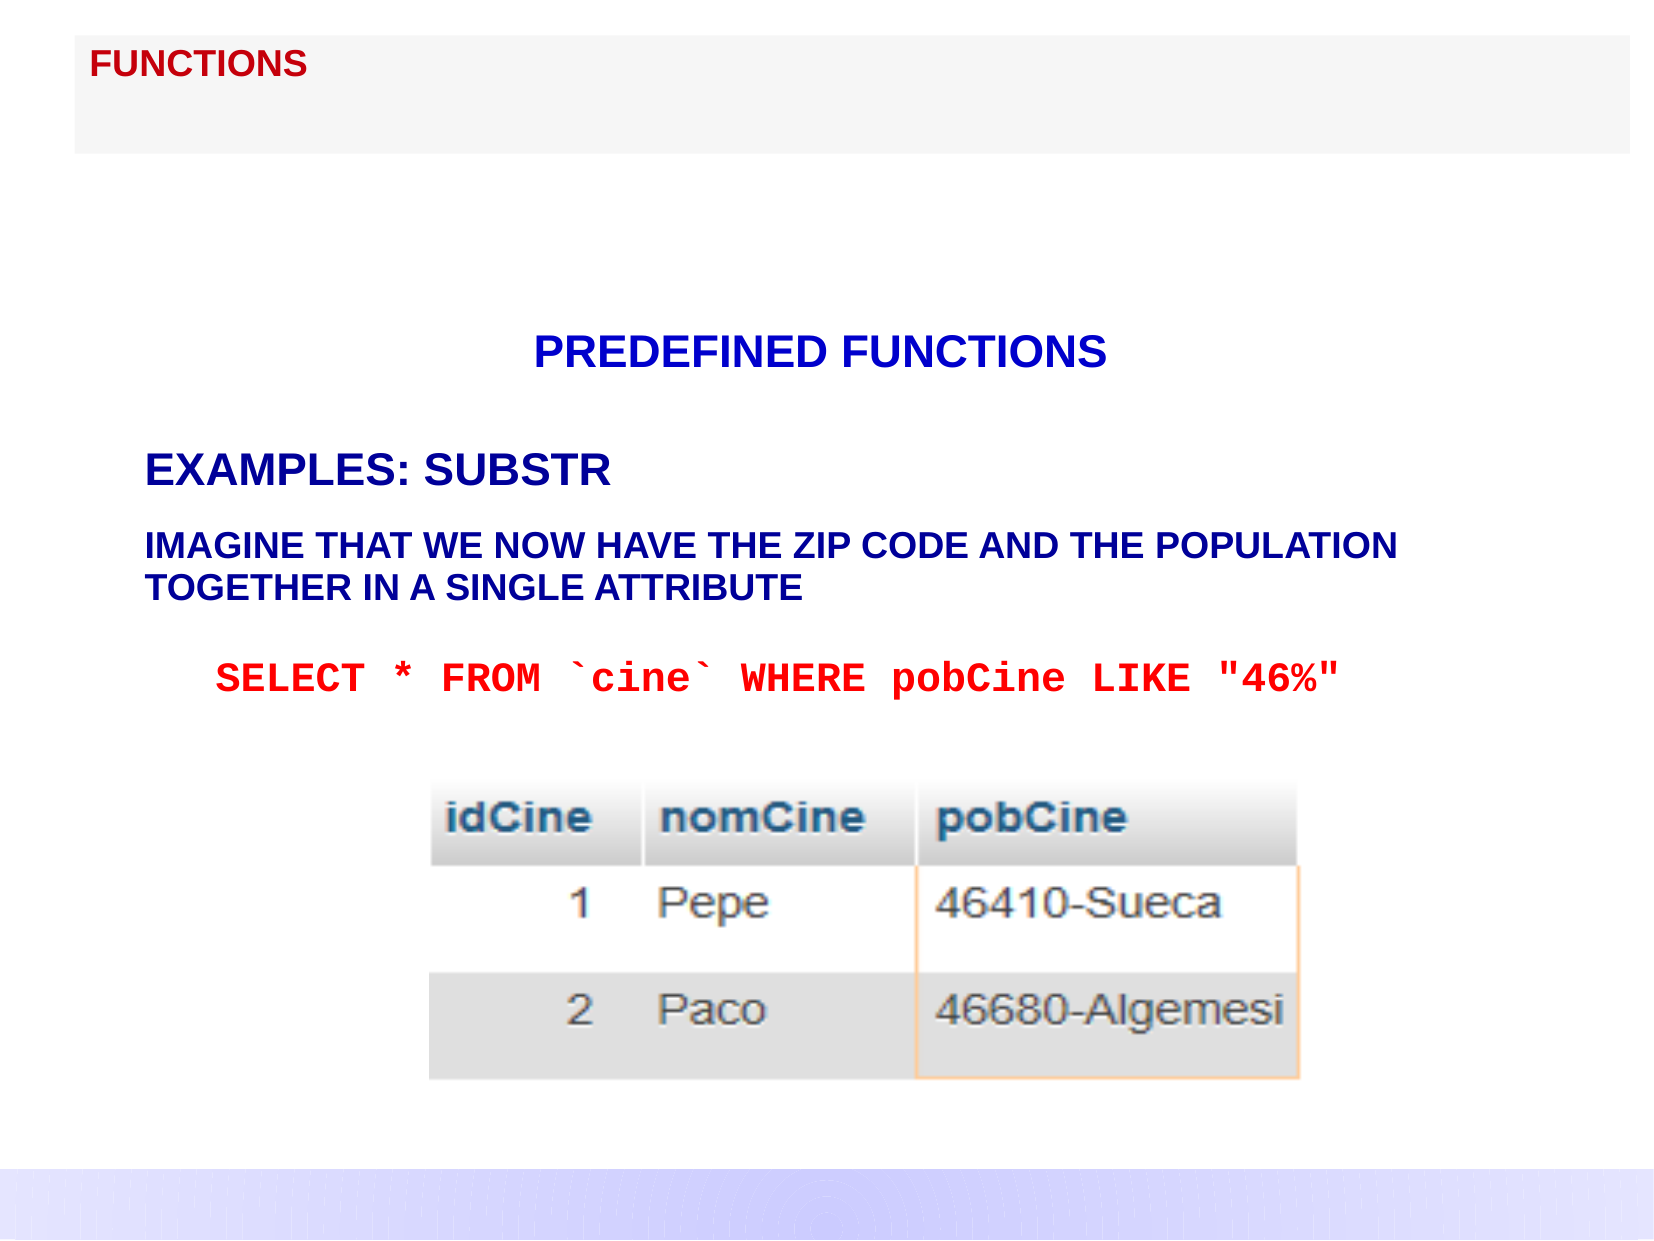

FUNCTIONS
PREDEFINED FUNCTIONS
EXAMPLES: SUBSTR
IMAGINE THAT WE NOW HAVE THE ZIP CODE AND THE POPULATION TOGETHER IN A SINGLE ATTRIBUTE
SELECT * FROM `cine` WHERE pobCine LIKE "46%"